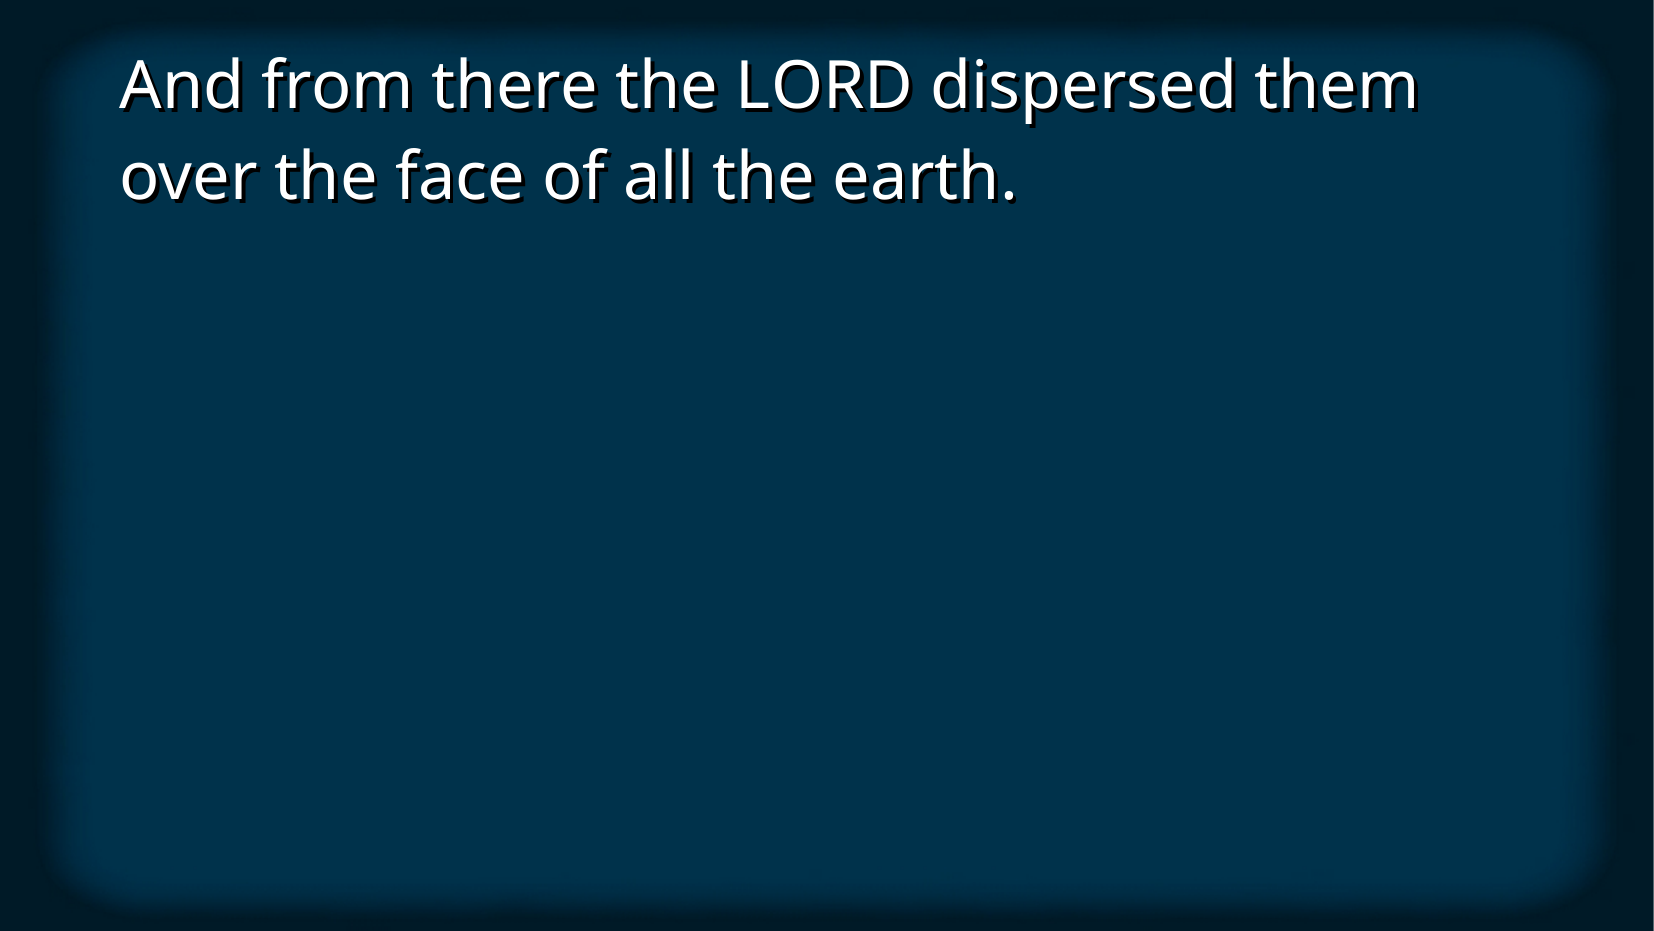

And from there the LORD dispersed them over the face of all the earth.